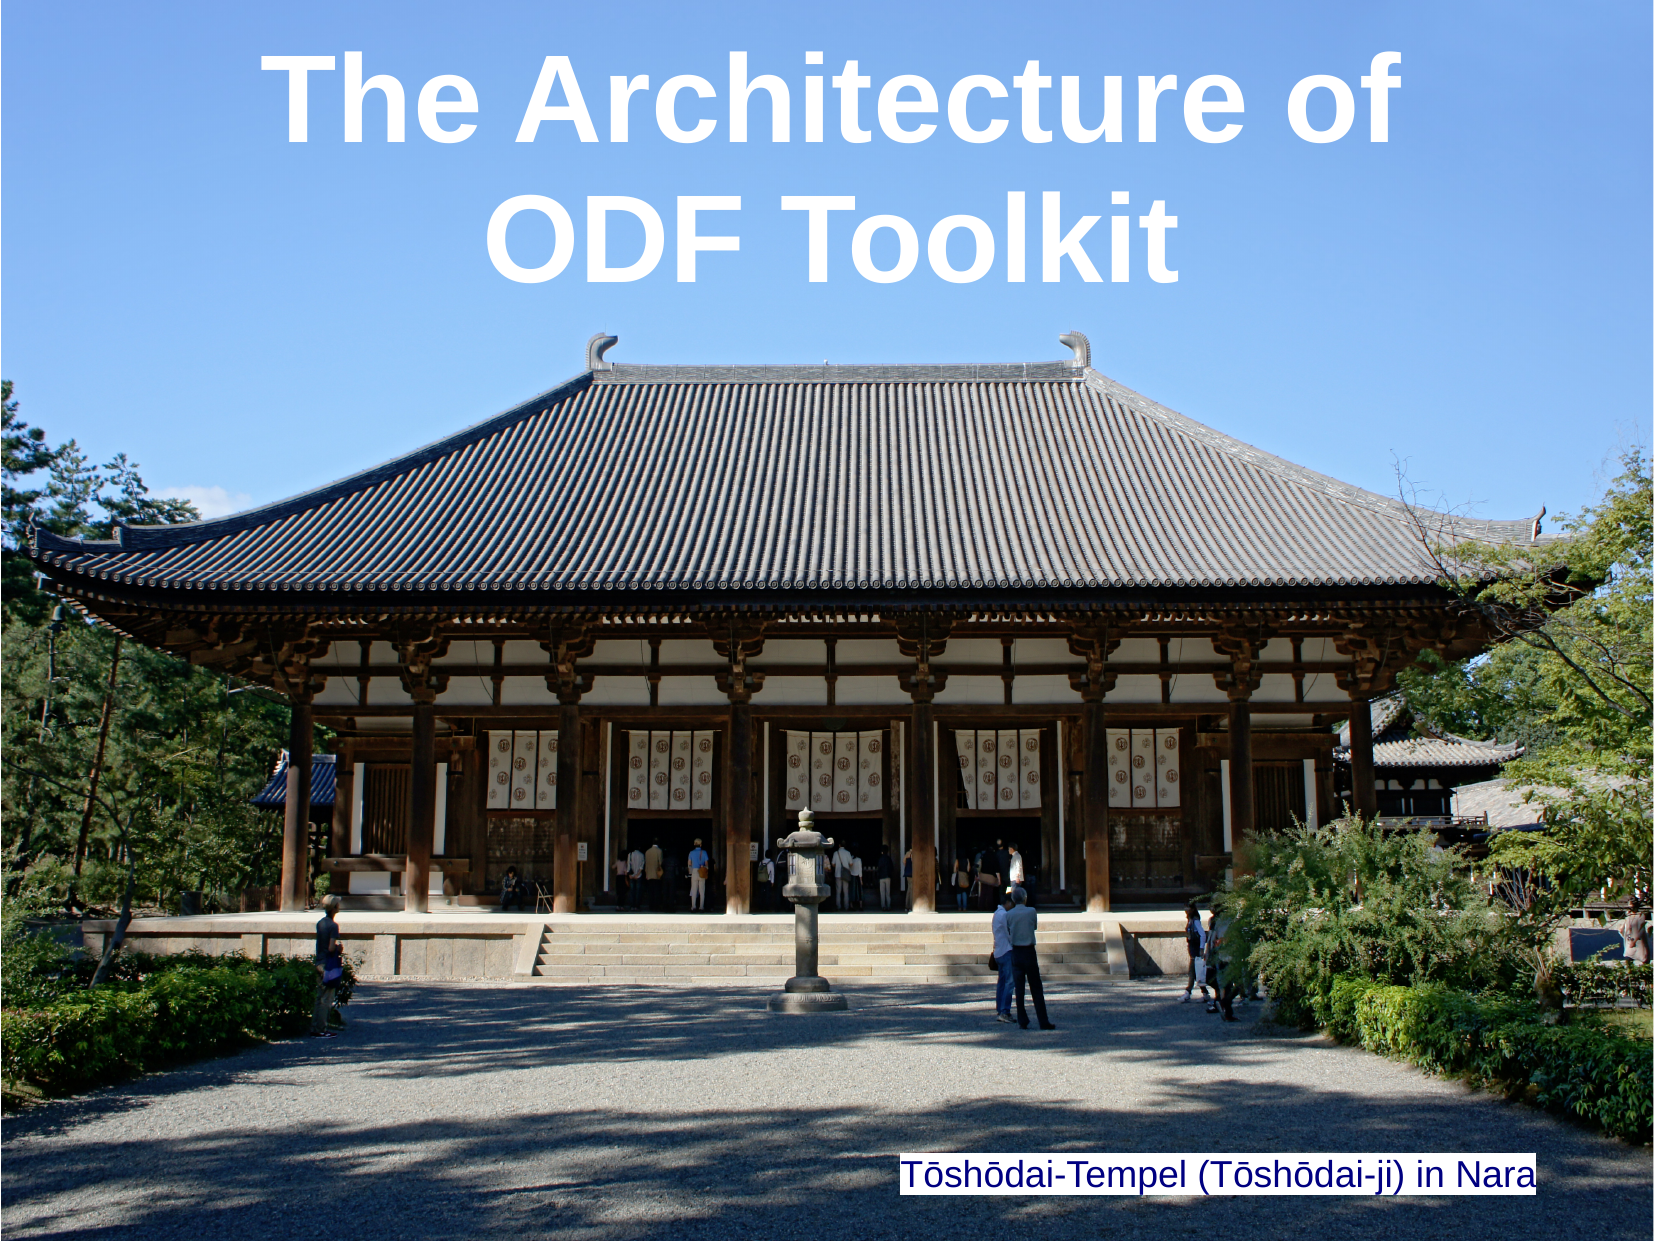

The Architecture of ODF Toolkit
Tōshōdai-Tempel (Tōshōdai-ji) in Nara